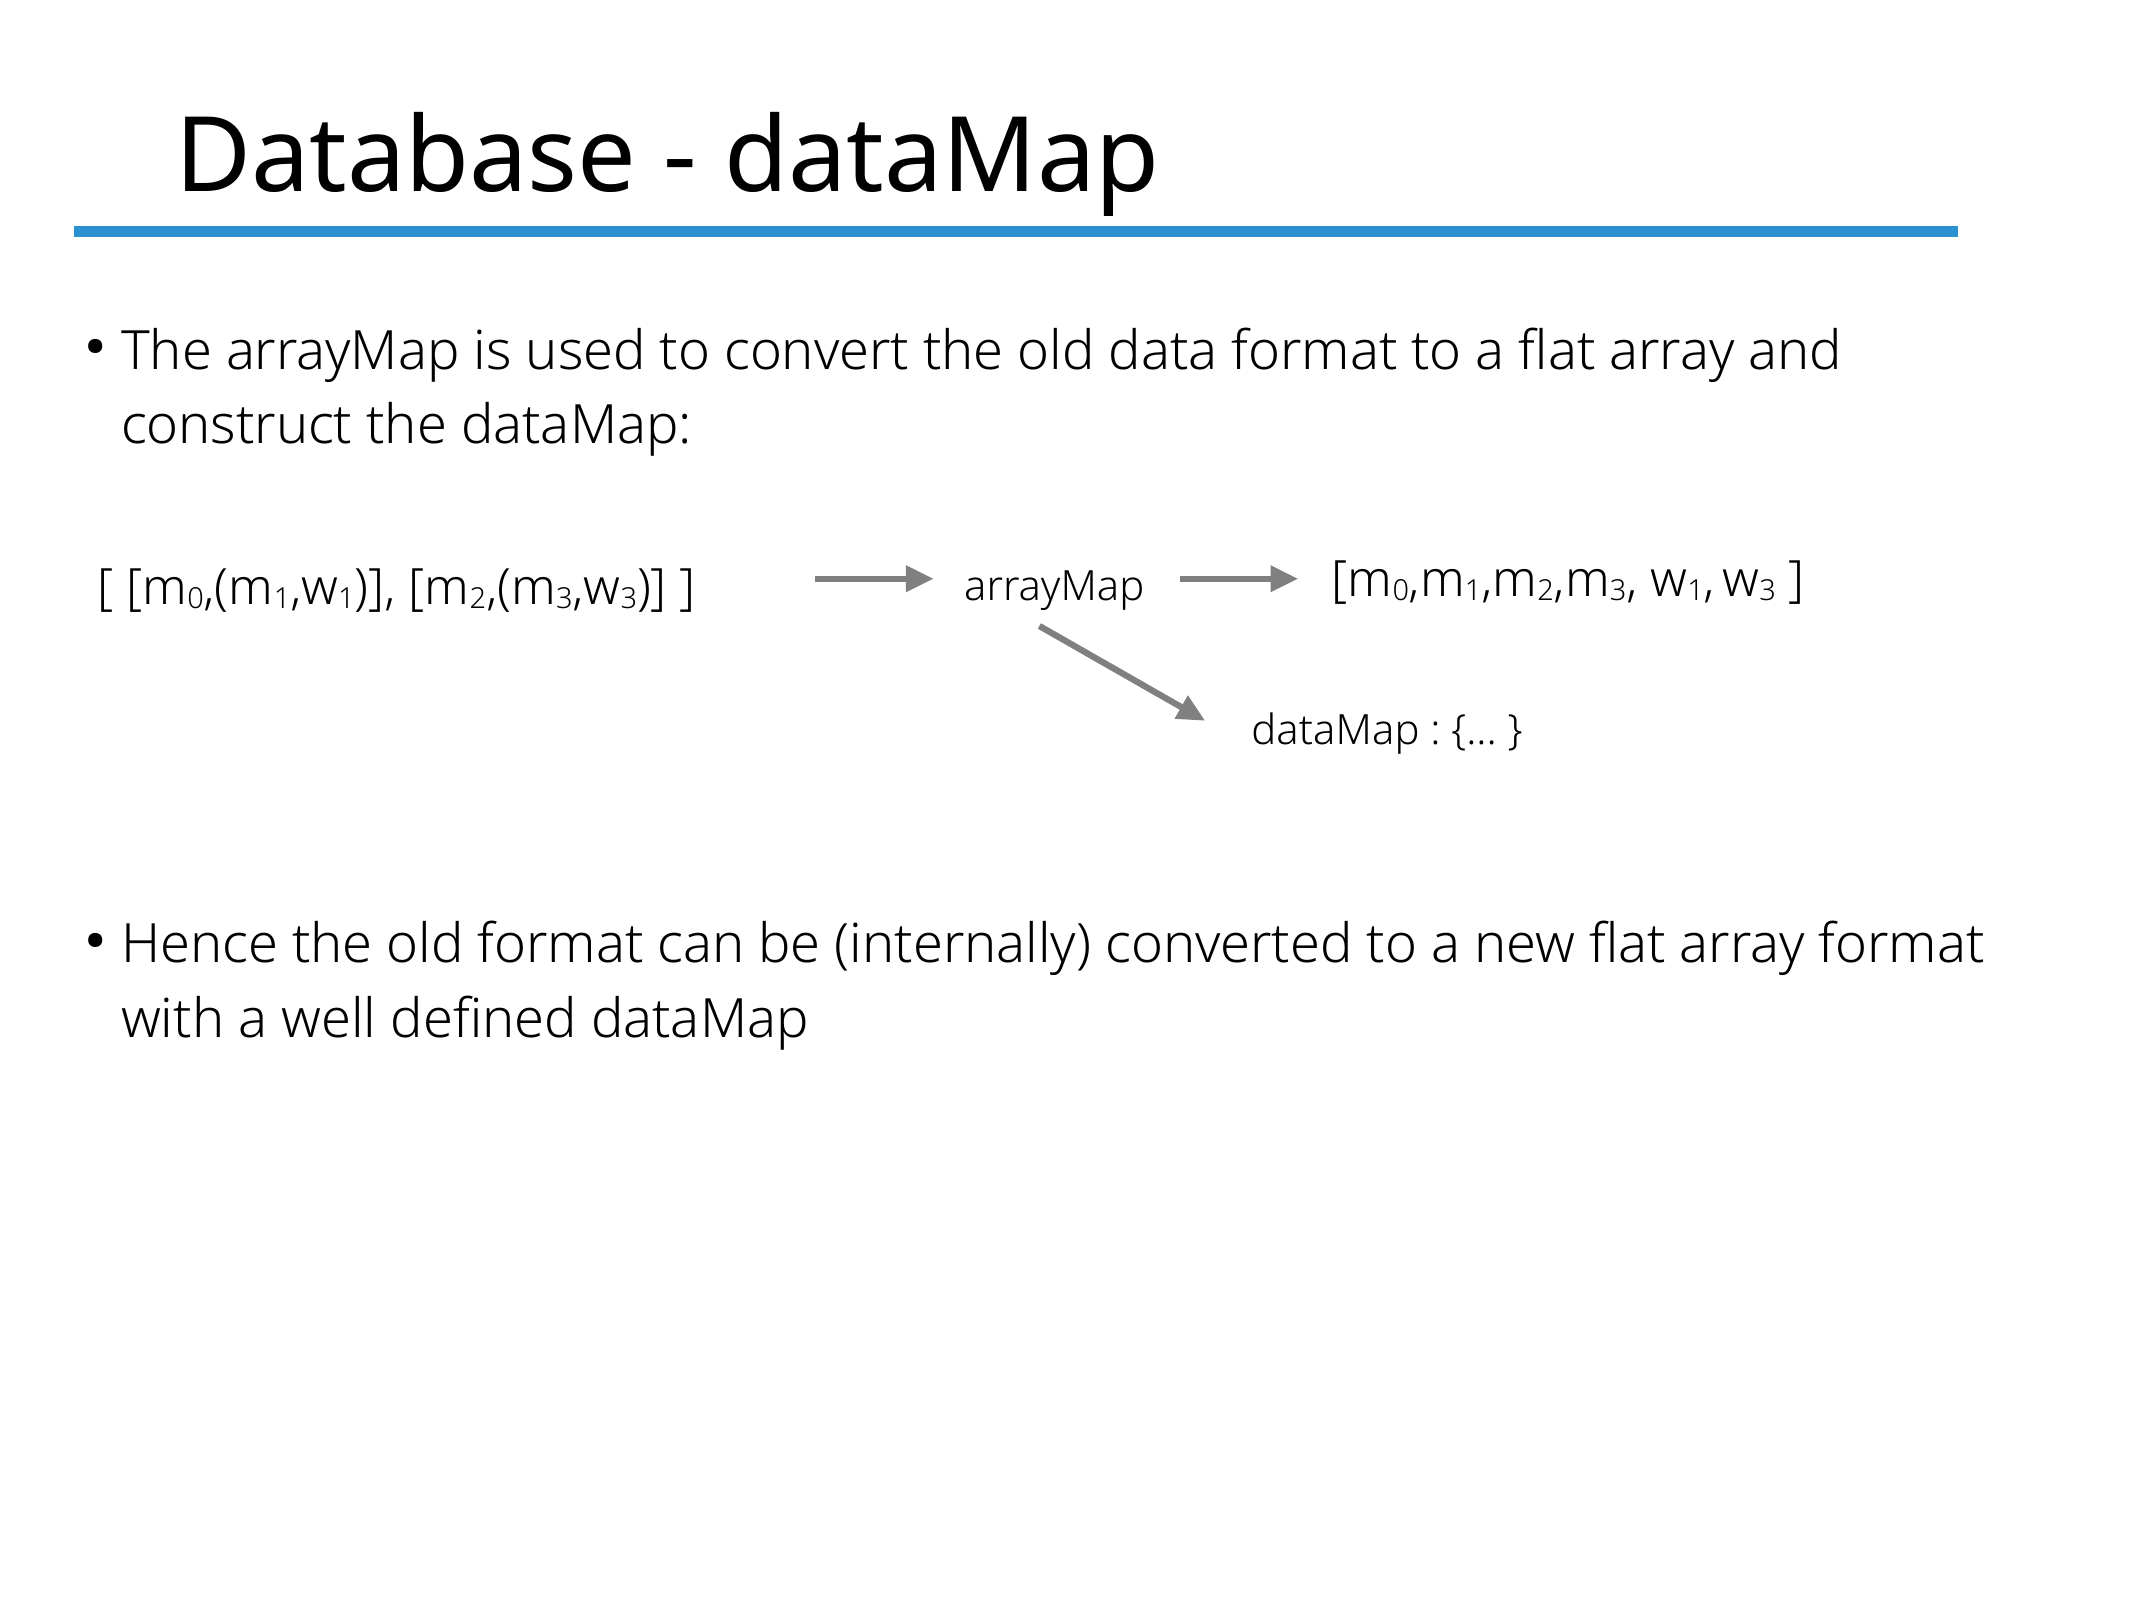

Database - dataMap
The arrayMap is used to convert the old data format to a flat array and construct the dataMap:
[m0,m1,m2,m3, w1, w3 ]
[ [m0,(m1,w1)], [m2,(m3,w3)] ]
arrayMap
dataMap : {... }
Hence the old format can be (internally) converted to a new flat array format with a well defined dataMap